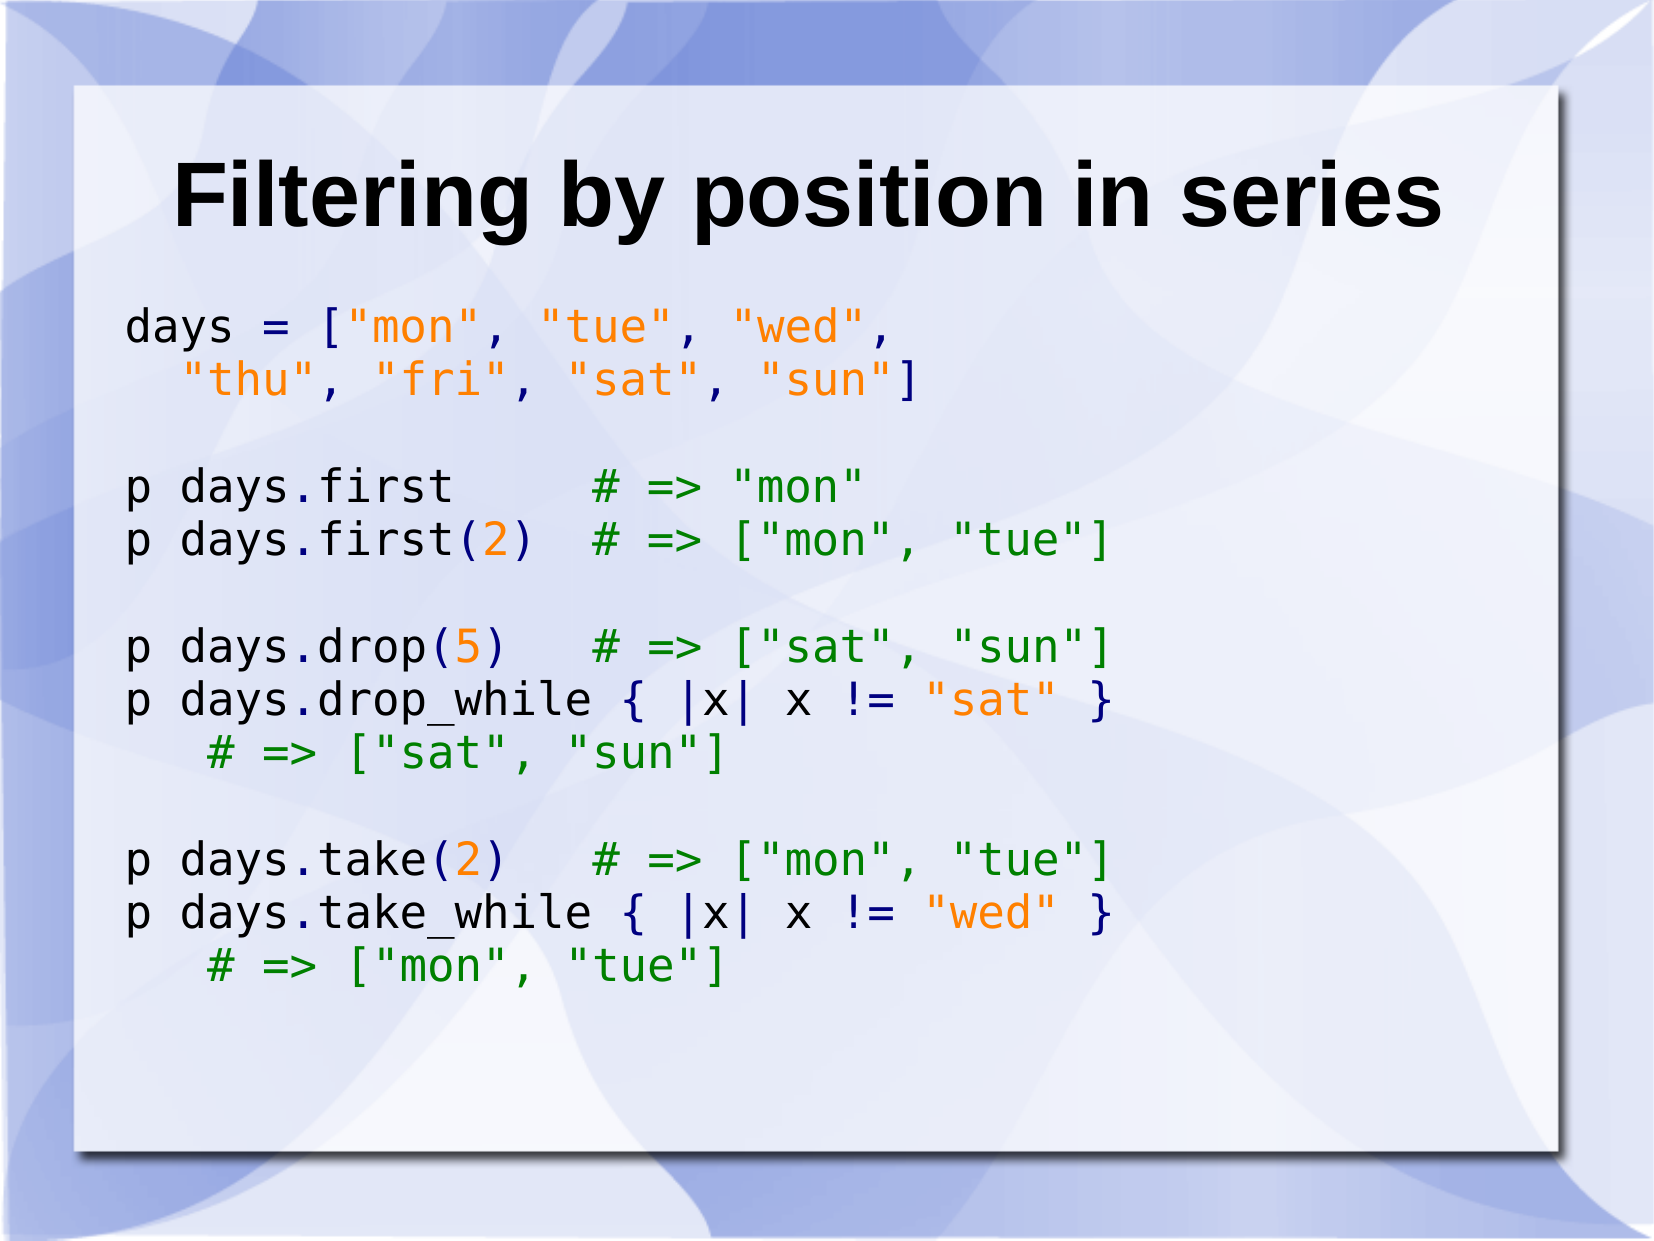

# Filtering by position in series
days = ["mon", "tue", "wed",
 "thu", "fri", "sat", "sun"]
p days.first # => "mon"
p days.first(2) # => ["mon", "tue"]
p days.drop(5) # => ["sat", "sun"]
p days.drop_while { |x| x != "sat" }
 # => ["sat", "sun"]
p days.take(2) # => ["mon", "tue"]
p days.take_while { |x| x != "wed" }
 # => ["mon", "tue"]